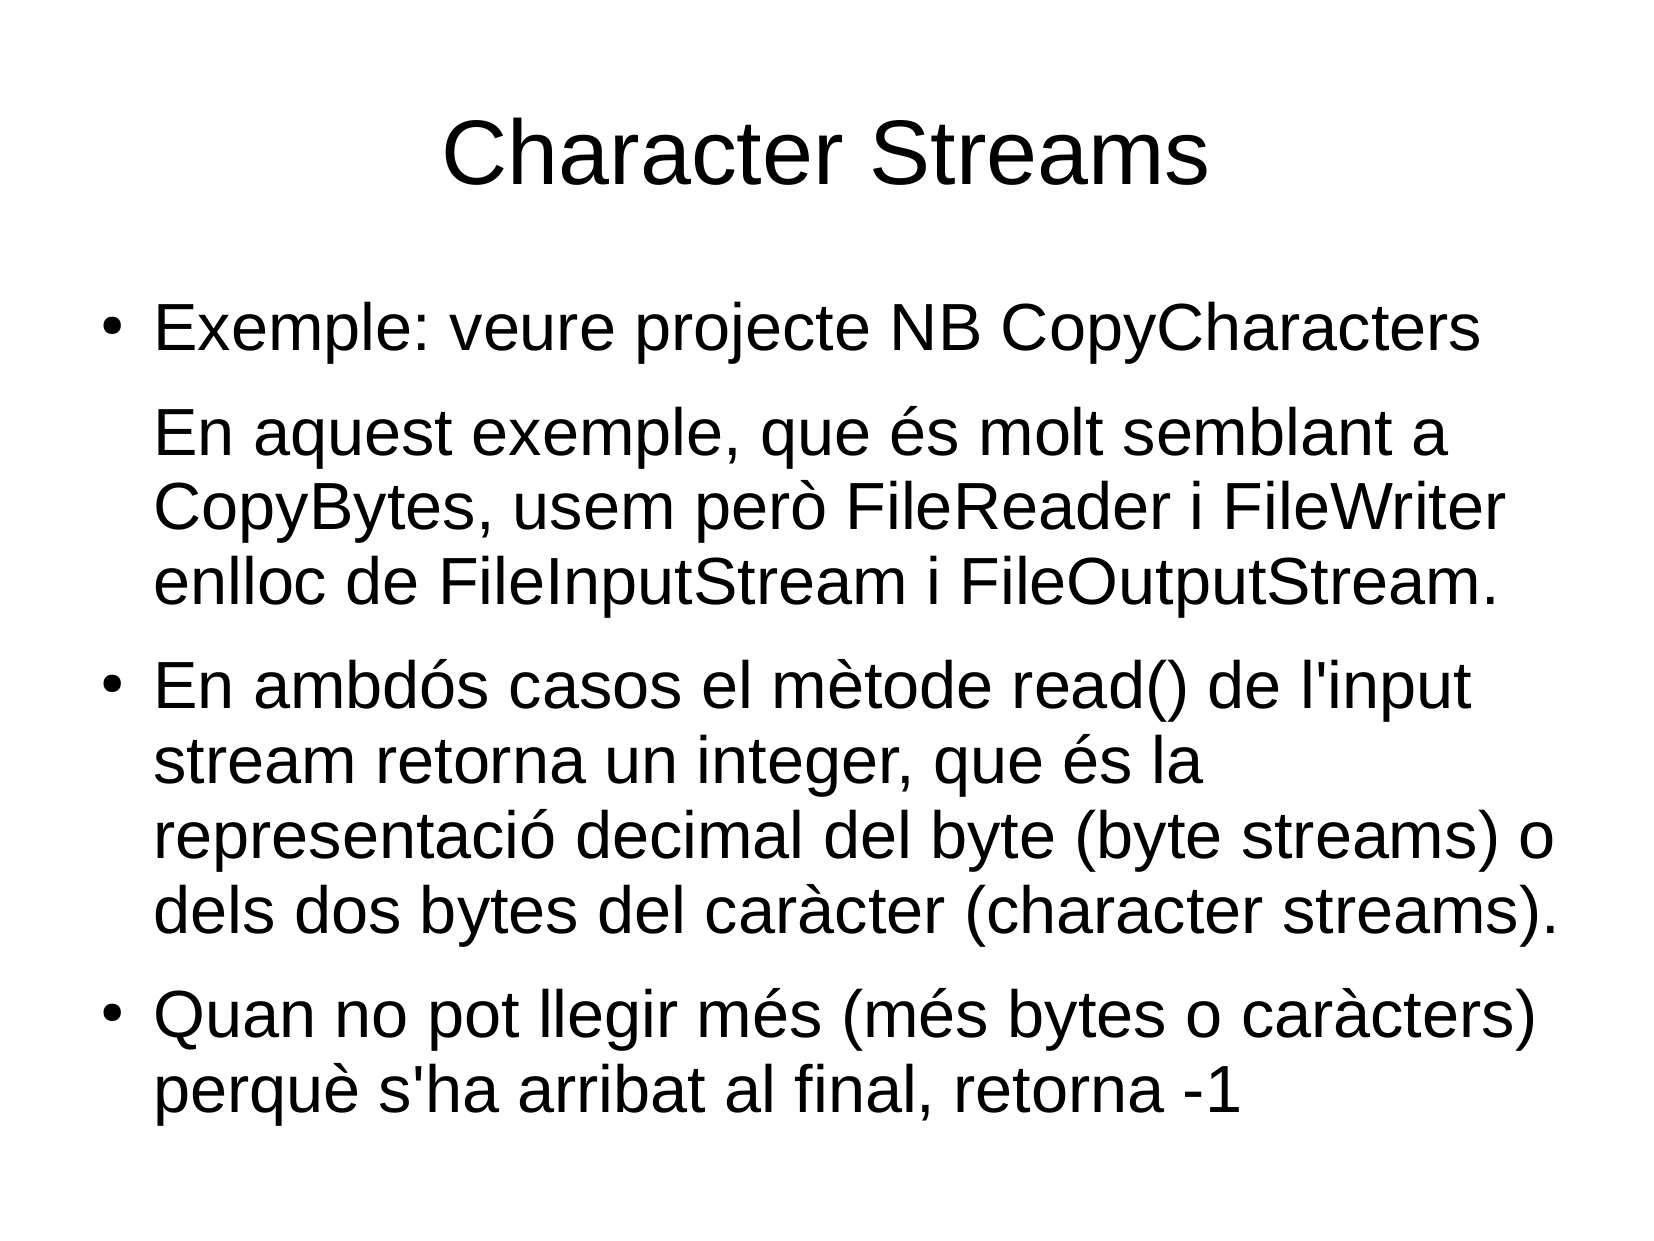

# Character Streams
Exemple: veure projecte NB CopyCharacters
En aquest exemple, que és molt semblant a CopyBytes, usem però FileReader i FileWriter enlloc de FileInputStream i FileOutputStream.
En ambdós casos el mètode read() de l'input stream retorna un integer, que és la representació decimal del byte (byte streams) o dels dos bytes del caràcter (character streams).
Quan no pot llegir més (més bytes o caràcters) perquè s'ha arribat al final, retorna -1